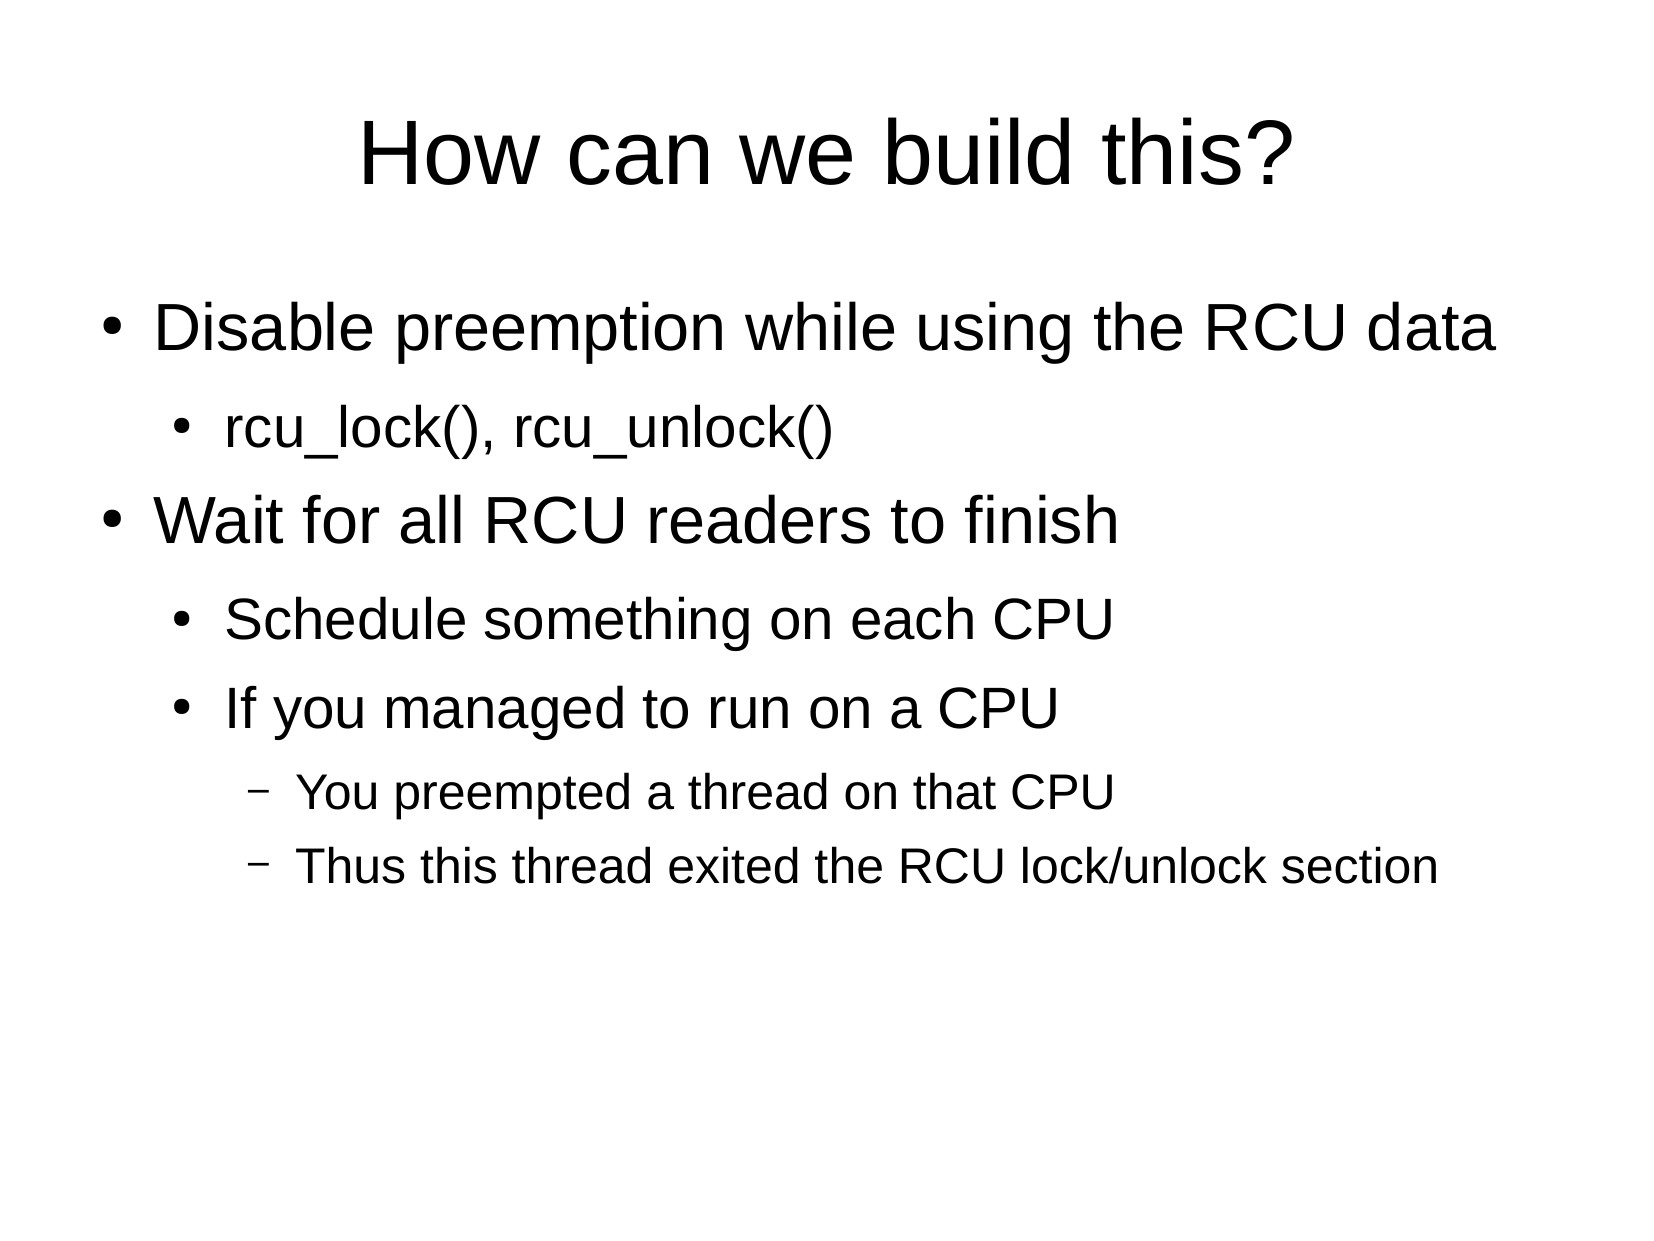

# How can we build this?
Disable preemption while using the RCU data
rcu_lock(), rcu_unlock()
Wait for all RCU readers to finish
Schedule something on each CPU
If you managed to run on a CPU
You preempted a thread on that CPU
Thus this thread exited the RCU lock/unlock section